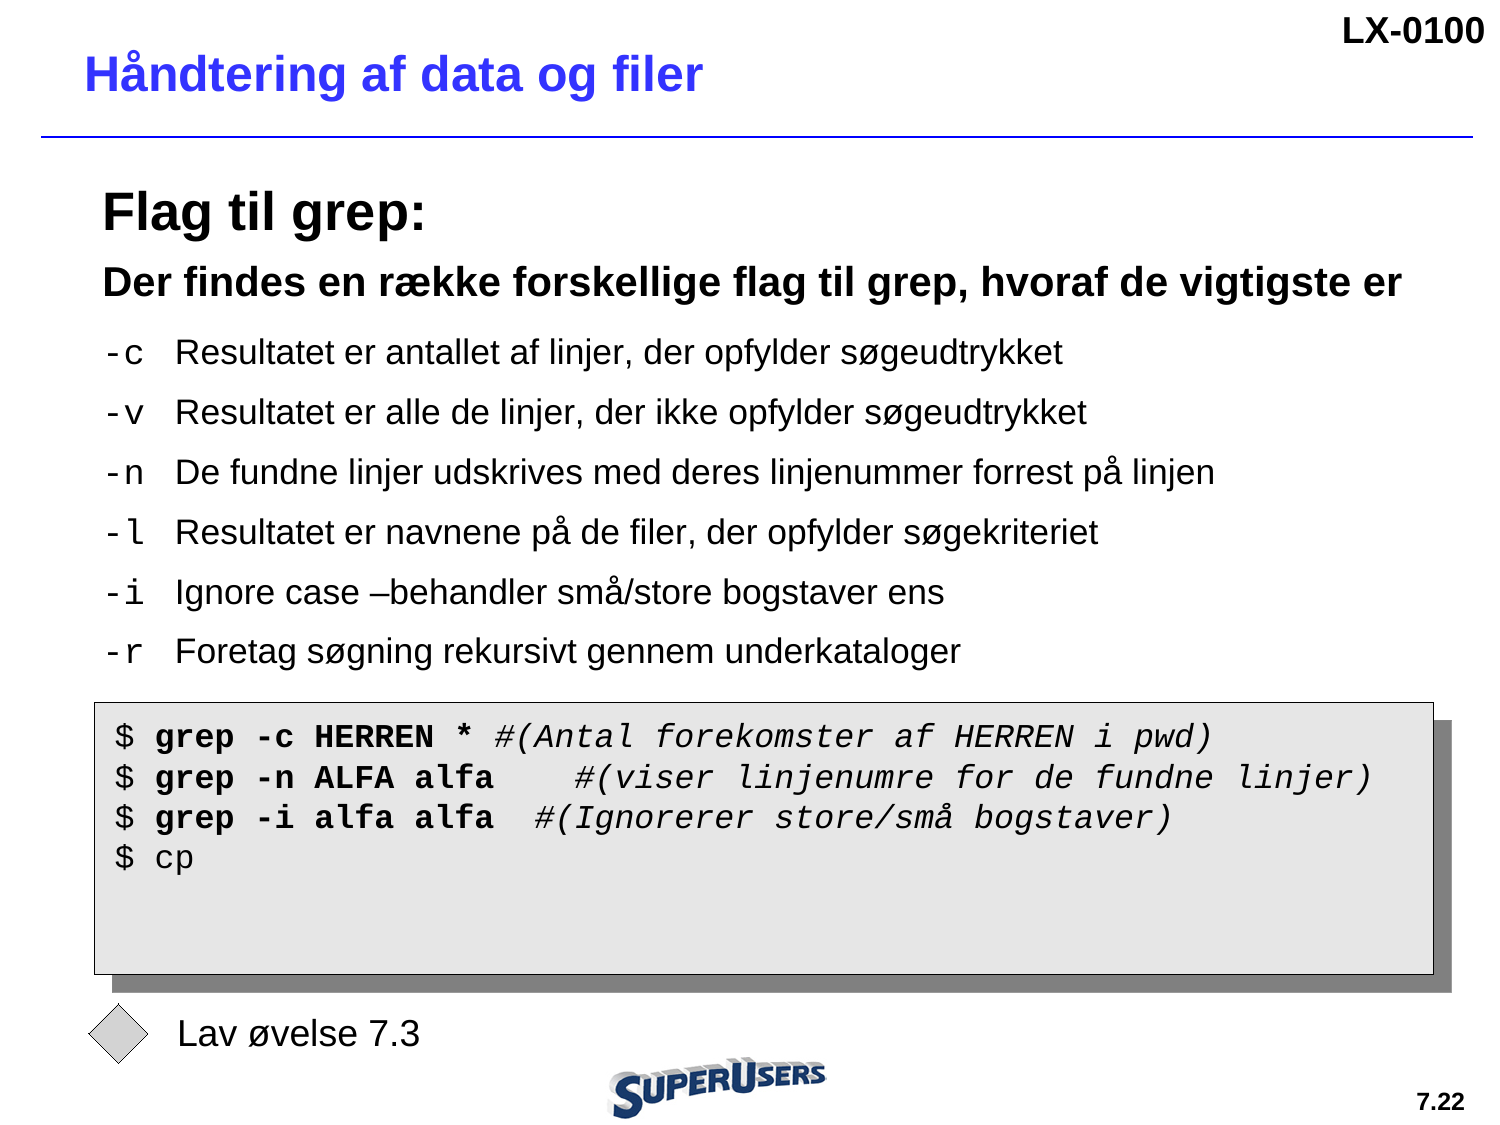

# Håndtering af data og filer
Flag til grep:
Der findes en række forskellige flag til grep, hvoraf de vigtigste er
-c	Resultatet er antallet af linjer, der opfylder søgeudtrykket
-v	Resultatet er alle de linjer, der ikke opfylder søgeudtrykket
-n	De fundne linjer udskrives med deres linjenummer forrest på linjen
-l	Resultatet er navnene på de filer, der opfylder søgekriteriet
-i	Ignore case –behandler små/store bogstaver ens
-r	Foretag søgning rekursivt gennem underkataloger
 $ grep -c HERREN * #(Antal forekomster af HERREN i pwd)
 $ grep -n ALFA alfa #(viser linjenumre for de fundne linjer)
 $ grep -i alfa alfa #(Ignorerer store/små bogstaver)
 $ cp
Lav øvelse 7.3